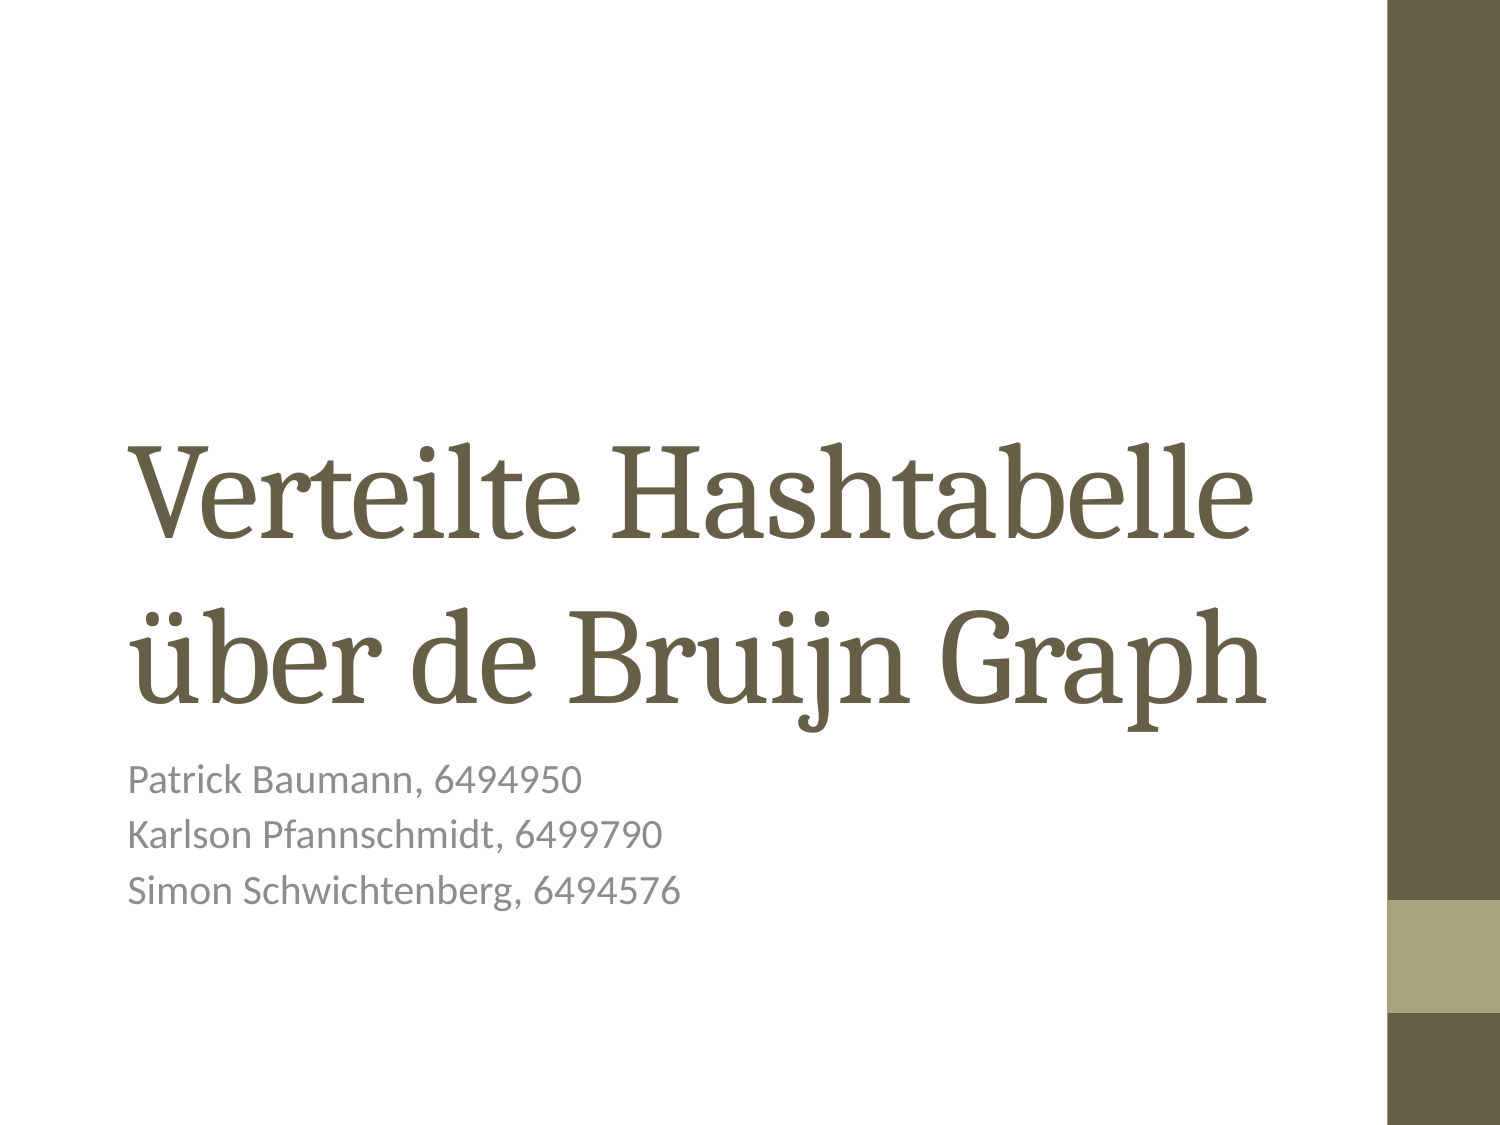

# Verteilte Hashtabelle über de Bruijn Graph
Patrick Baumann, 6494950
Karlson Pfannschmidt, 6499790
Simon Schwichtenberg, 6494576